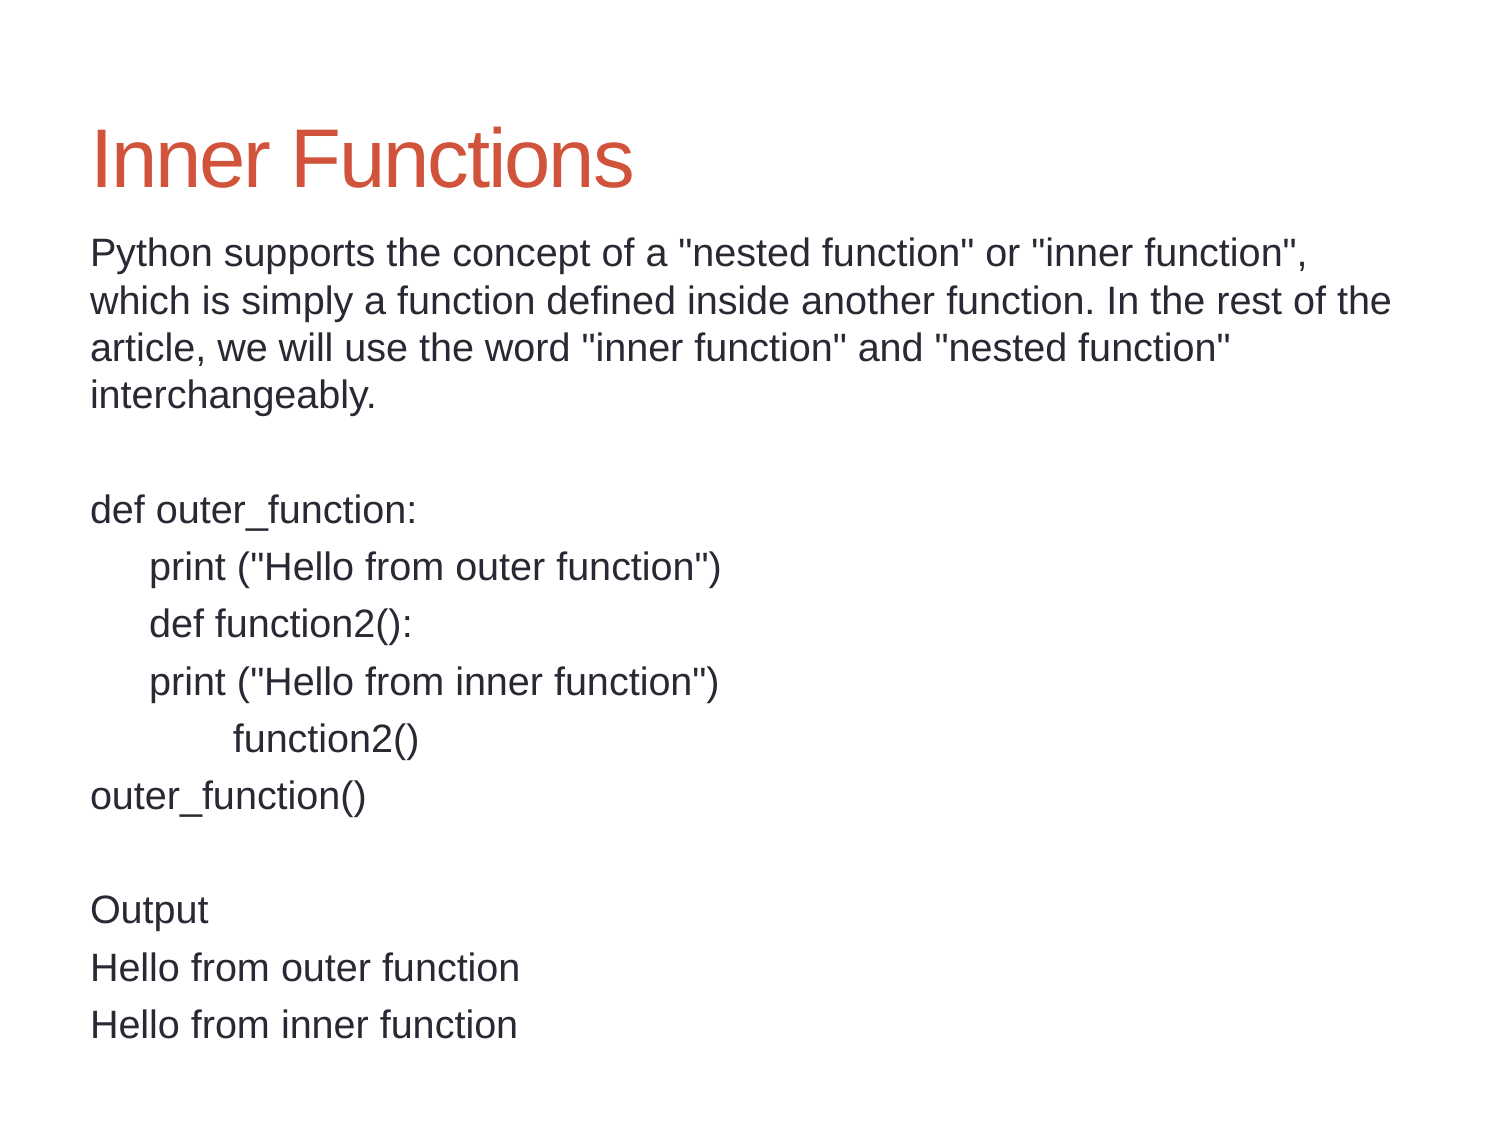

# Inner Functions
Python supports the concept of a "nested function" or "inner function", which is simply a function defined inside another function. In the rest of the article, we will use the word "inner function" and "nested function" interchangeably.
def outer_function:
	print ("Hello from outer function")
	def function2():
		print ("Hello from inner function")
             function2()
outer_function()
Output
Hello from outer function
Hello from inner function